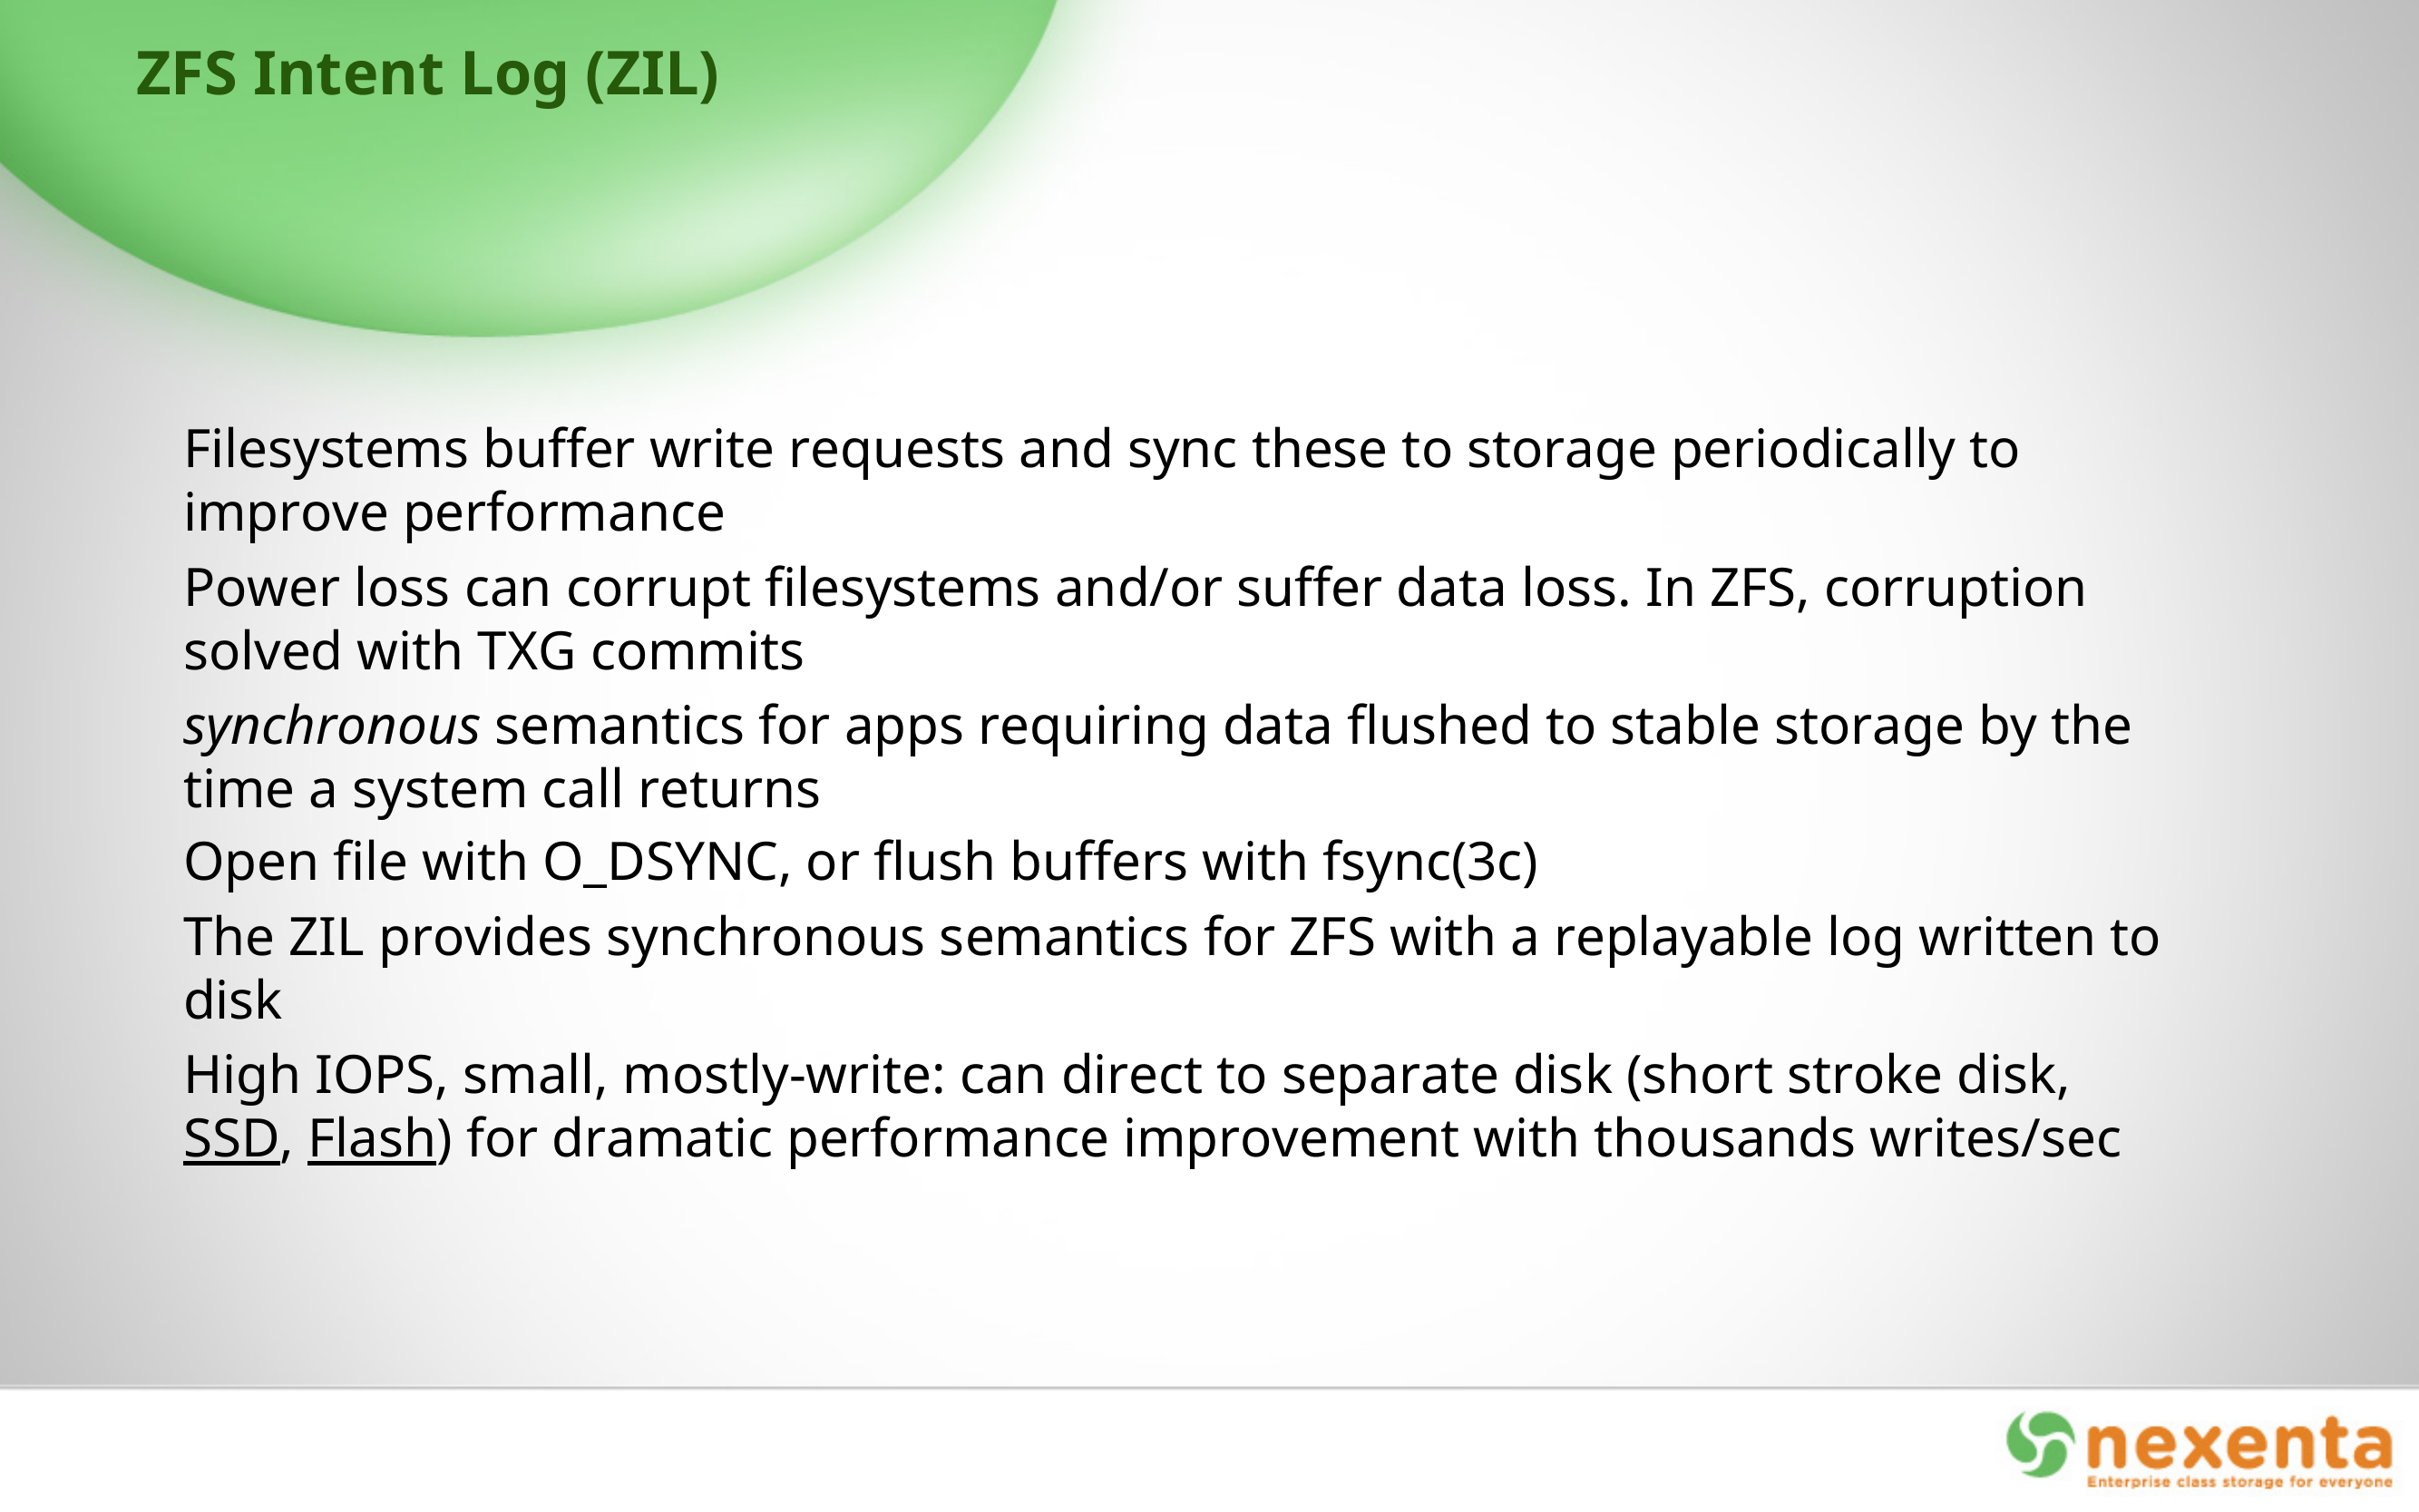

ZFS Intent Log (ZIL)
Filesystems buffer write requests and sync these to storage periodically to improve performance
Power loss can corrupt filesystems and/or suffer data loss. In ZFS, corruption solved with TXG commits
synchronous semantics for apps requiring data flushed to stable storage by the time a system call returns
Open file with O_DSYNC, or flush buffers with fsync(3c)
The ZIL provides synchronous semantics for ZFS with a replayable log written to disk
High IOPS, small, mostly-write: can direct to separate disk (short stroke disk, SSD, Flash) for dramatic performance improvement with thousands writes/sec